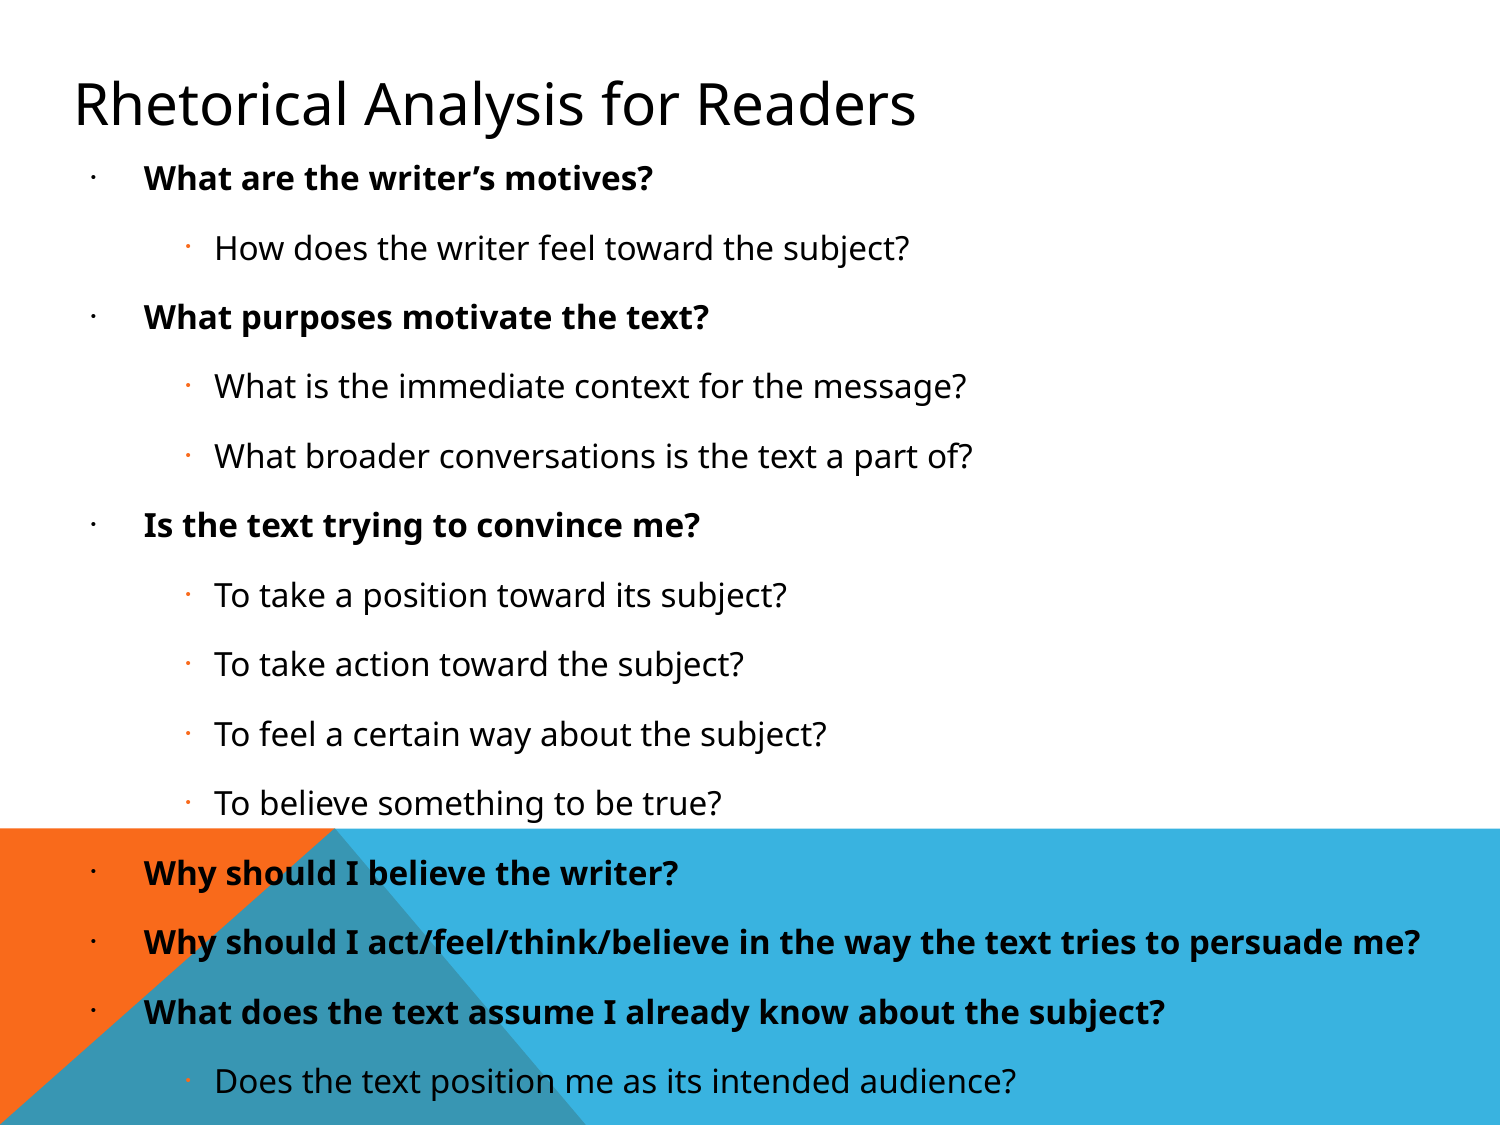

# Rhetorical Analysis for Readers
What are the writer’s motives?
How does the writer feel toward the subject?
What purposes motivate the text?
What is the immediate context for the message?
What broader conversations is the text a part of?
Is the text trying to convince me?
To take a position toward its subject?
To take action toward the subject?
To feel a certain way about the subject?
To believe something to be true?
Why should I believe the writer?
Why should I act/feel/think/believe in the way the text tries to persuade me?
What does the text assume I already know about the subject?
Does the text position me as its intended audience?
Does the text position me in a way that runs counter to what I know/think/feel/believe?
In what medium does the text deliver its message?
How does the medium affect: the way I receive the information?
How I feel about the subject?
How I’m persuaded to think/act/feel about the subject?